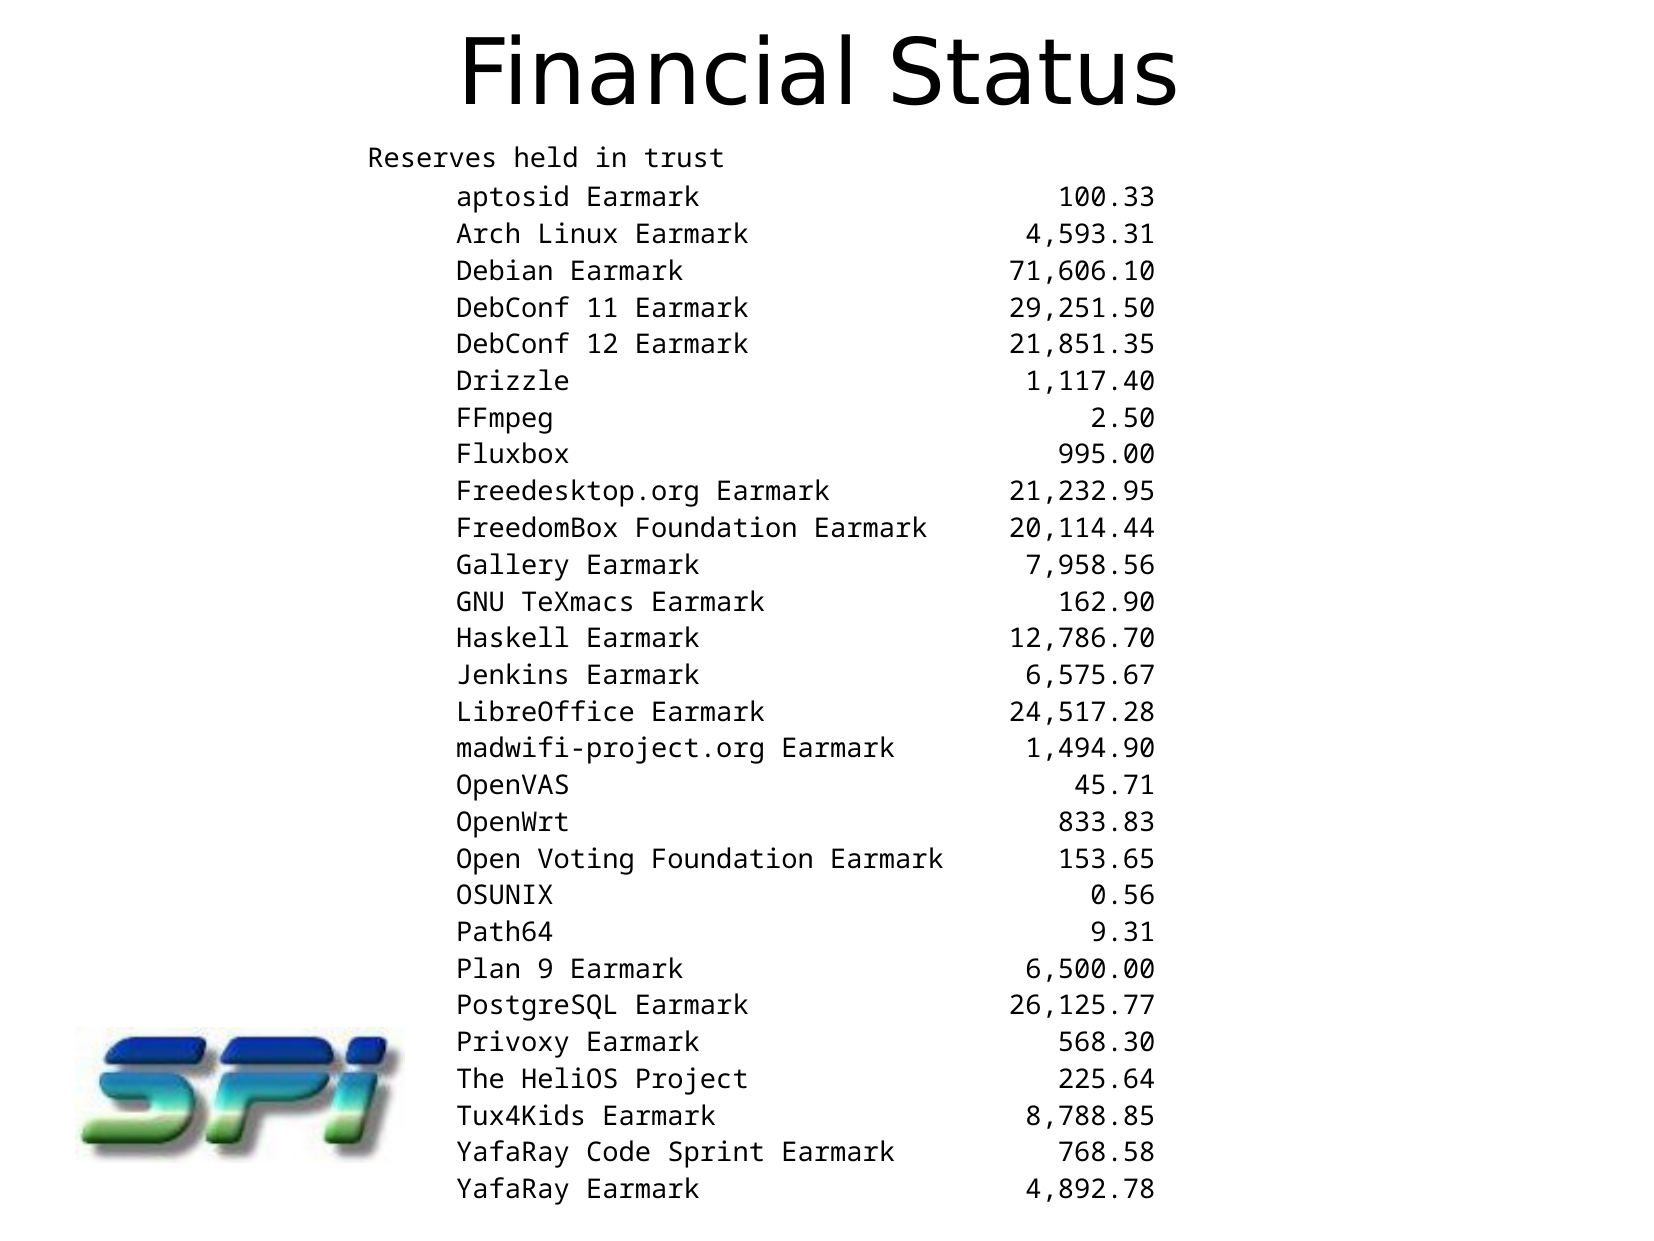

# Financial Status
 Reserves held in trust
 aptosid Earmark 100.33
 Arch Linux Earmark 4,593.31
 Debian Earmark 71,606.10
 DebConf 11 Earmark 29,251.50
 DebConf 12 Earmark 21,851.35
 Drizzle 1,117.40
 FFmpeg 2.50
 Fluxbox 995.00
 Freedesktop.org Earmark 21,232.95
 FreedomBox Foundation Earmark 20,114.44
 Gallery Earmark 7,958.56
 GNU TeXmacs Earmark 162.90
 Haskell Earmark 12,786.70
 Jenkins Earmark 6,575.67
 LibreOffice Earmark 24,517.28
 madwifi-project.org Earmark 1,494.90
 OpenVAS 45.71
 OpenWrt 833.83
 Open Voting Foundation Earmark 153.65
 OSUNIX 0.56
 Path64 9.31
 Plan 9 Earmark 6,500.00
 PostgreSQL Earmark 26,125.77
 Privoxy Earmark 568.30
 The HeliOS Project 225.64
 Tux4Kids Earmark 8,788.85
 YafaRay Code Sprint Earmark 768.58
 YafaRay Earmark 4,892.78
 		Total held in trust 273,273.87
 		General reserves 40,861.74
 		Total Equity 314,135.61